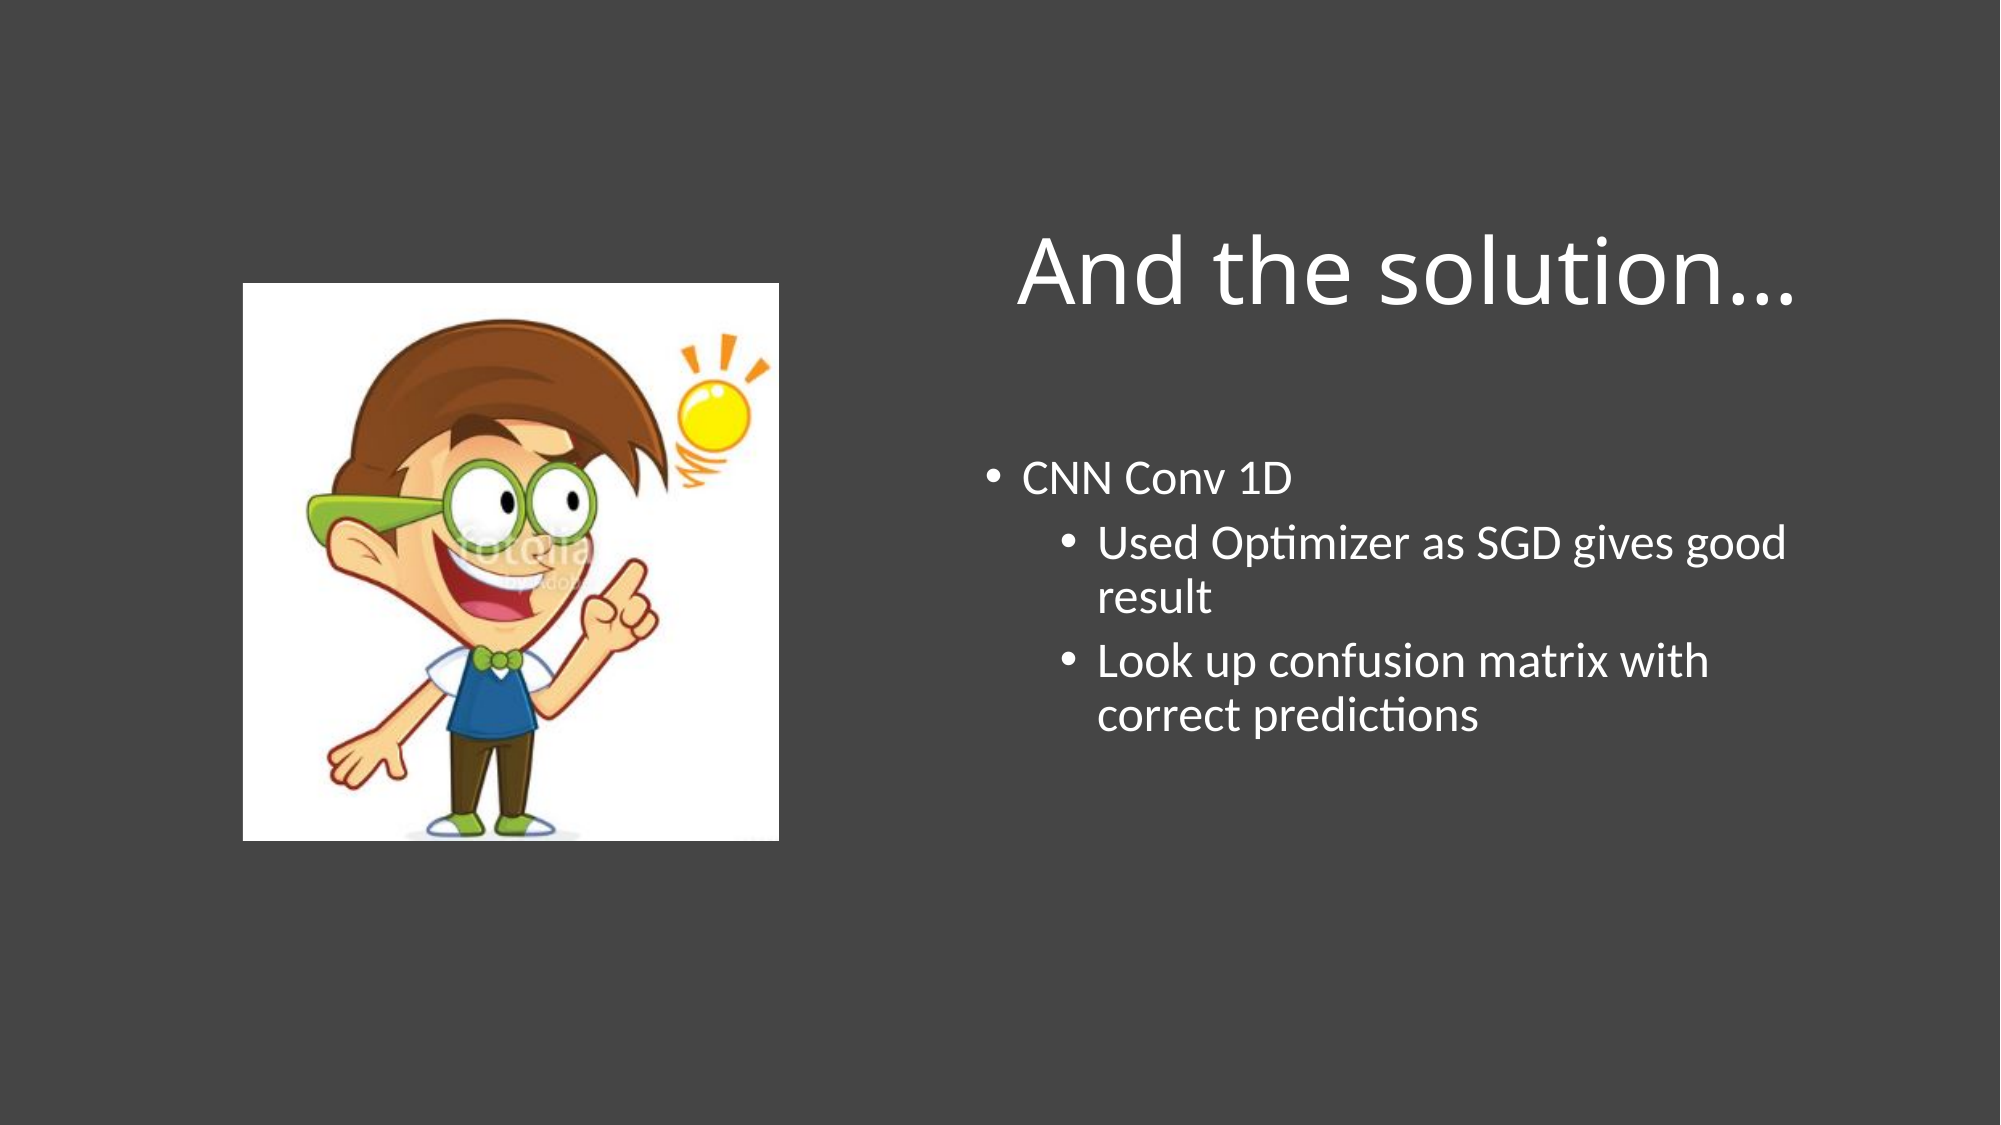

# And the solution…
CNN Conv 1D
Used Optimizer as SGD gives good result
Look up confusion matrix with correct predictions